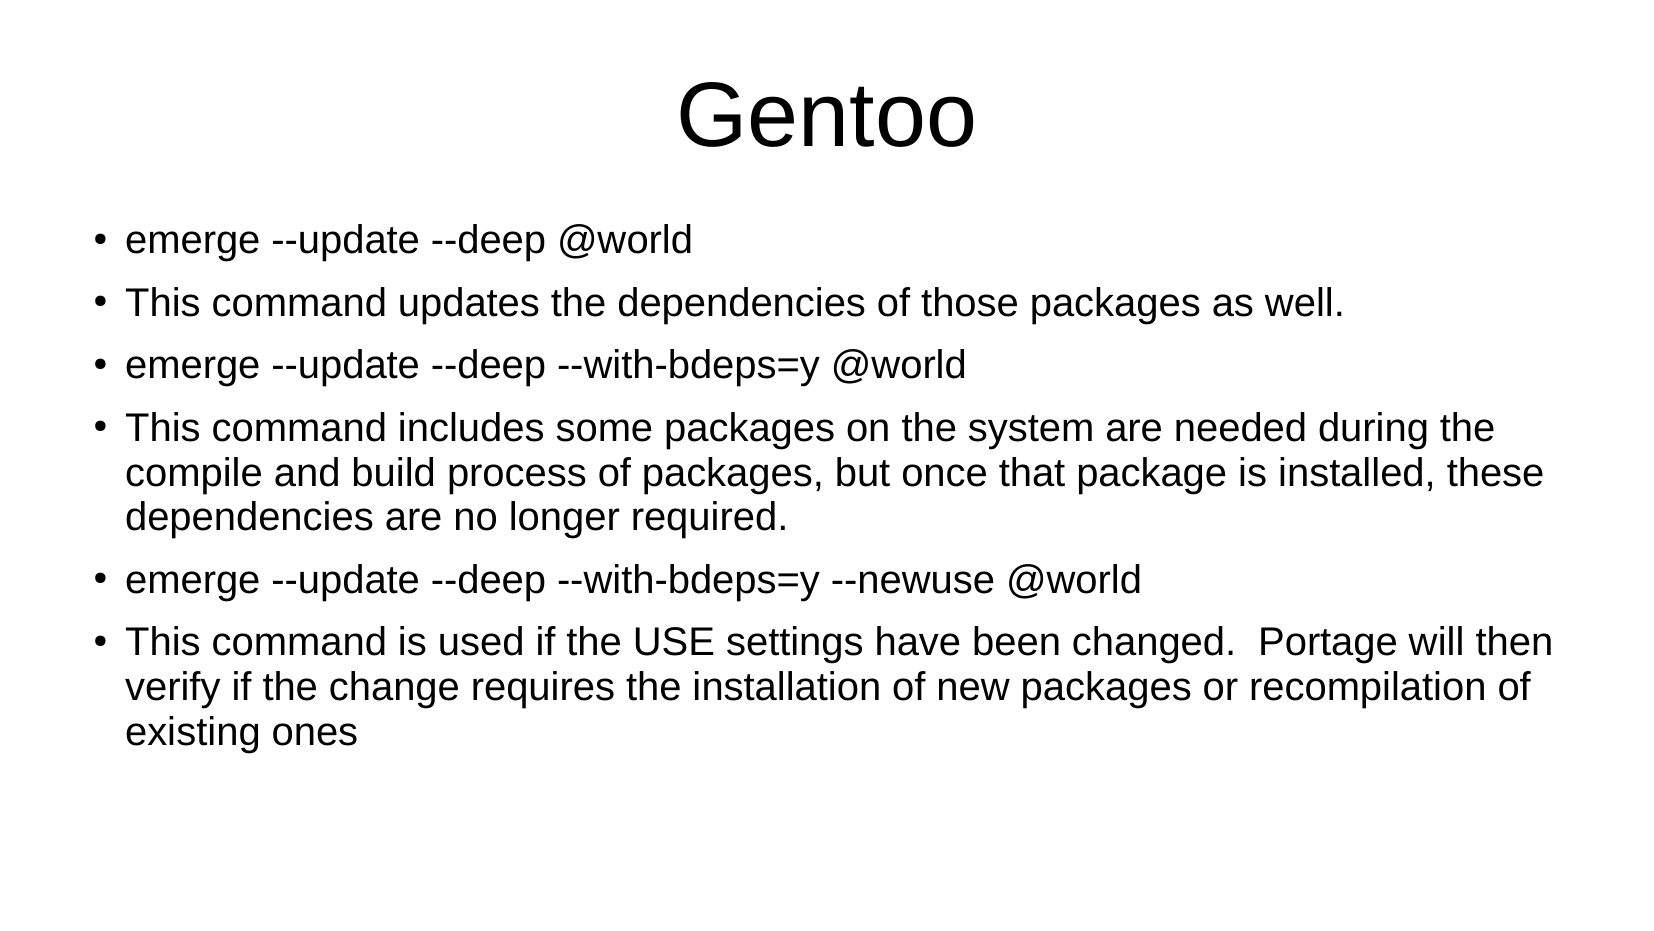

# Gentoo
emerge --update --deep @world
This command updates the dependencies of those packages as well.
emerge --update --deep --with-bdeps=y @world
This command includes some packages on the system are needed during the compile and build process of packages, but once that package is installed, these dependencies are no longer required.
emerge --update --deep --with-bdeps=y --newuse @world
This command is used if the USE settings have been changed. Portage will then verify if the change requires the installation of new packages or recompilation of existing ones